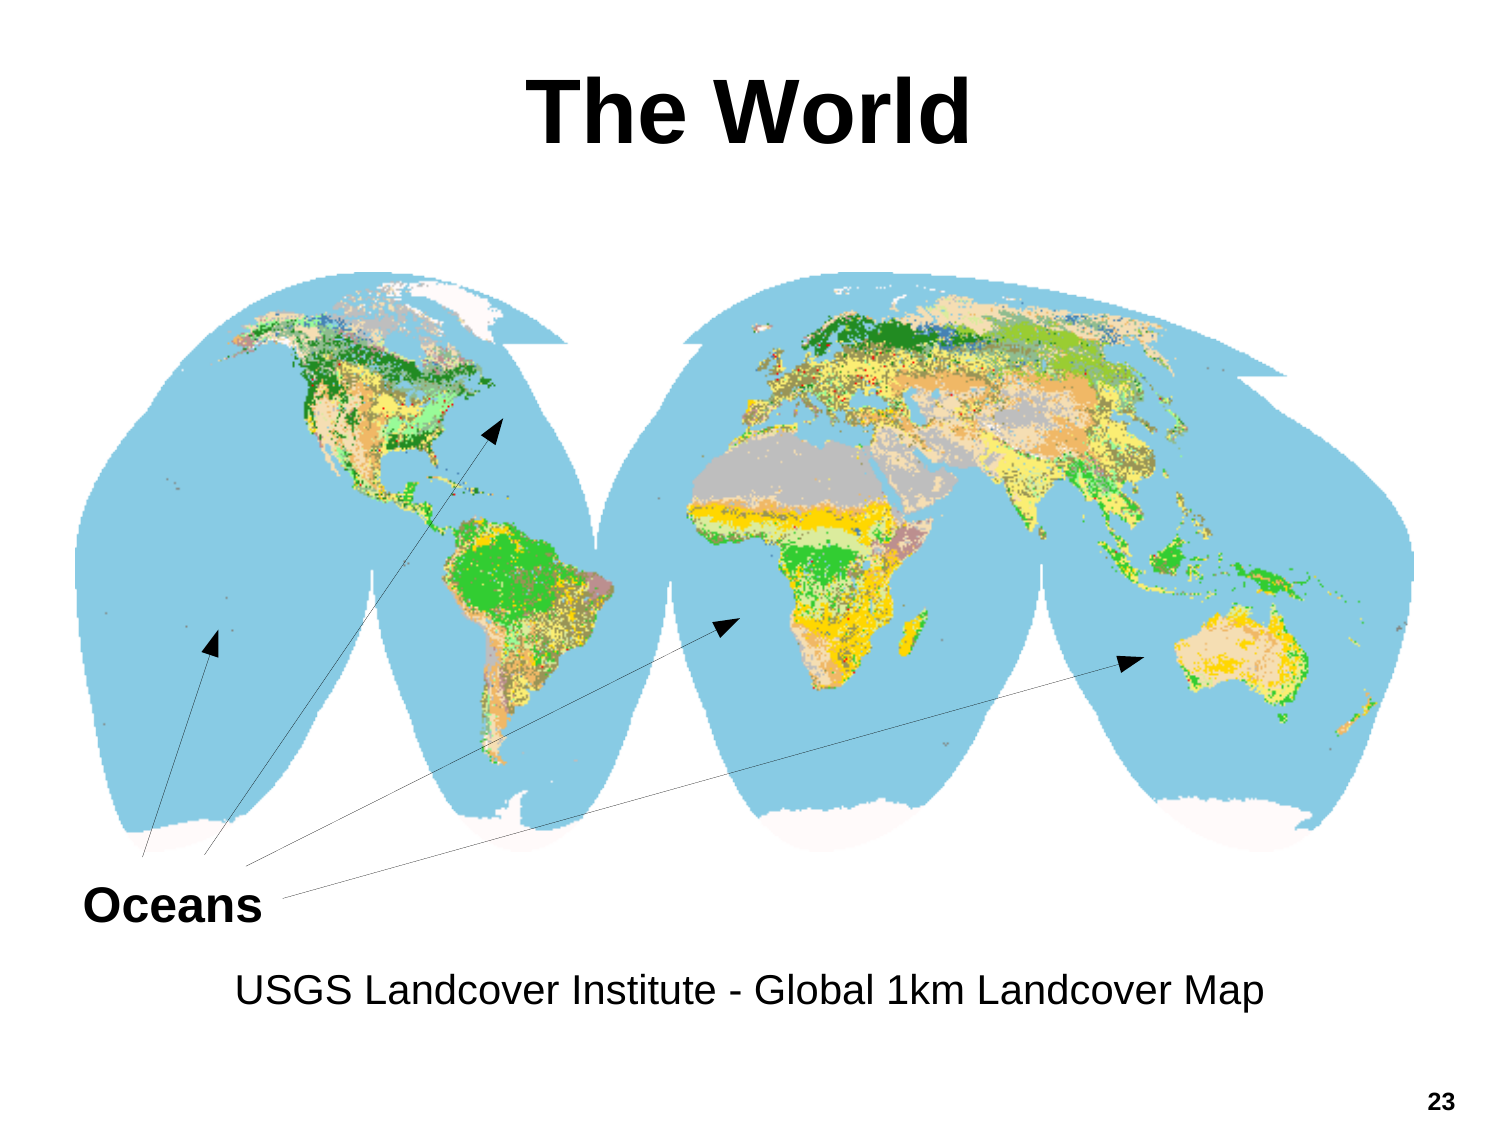

The World
Oceans
USGS Landcover Institute - Global 1km Landcover Map